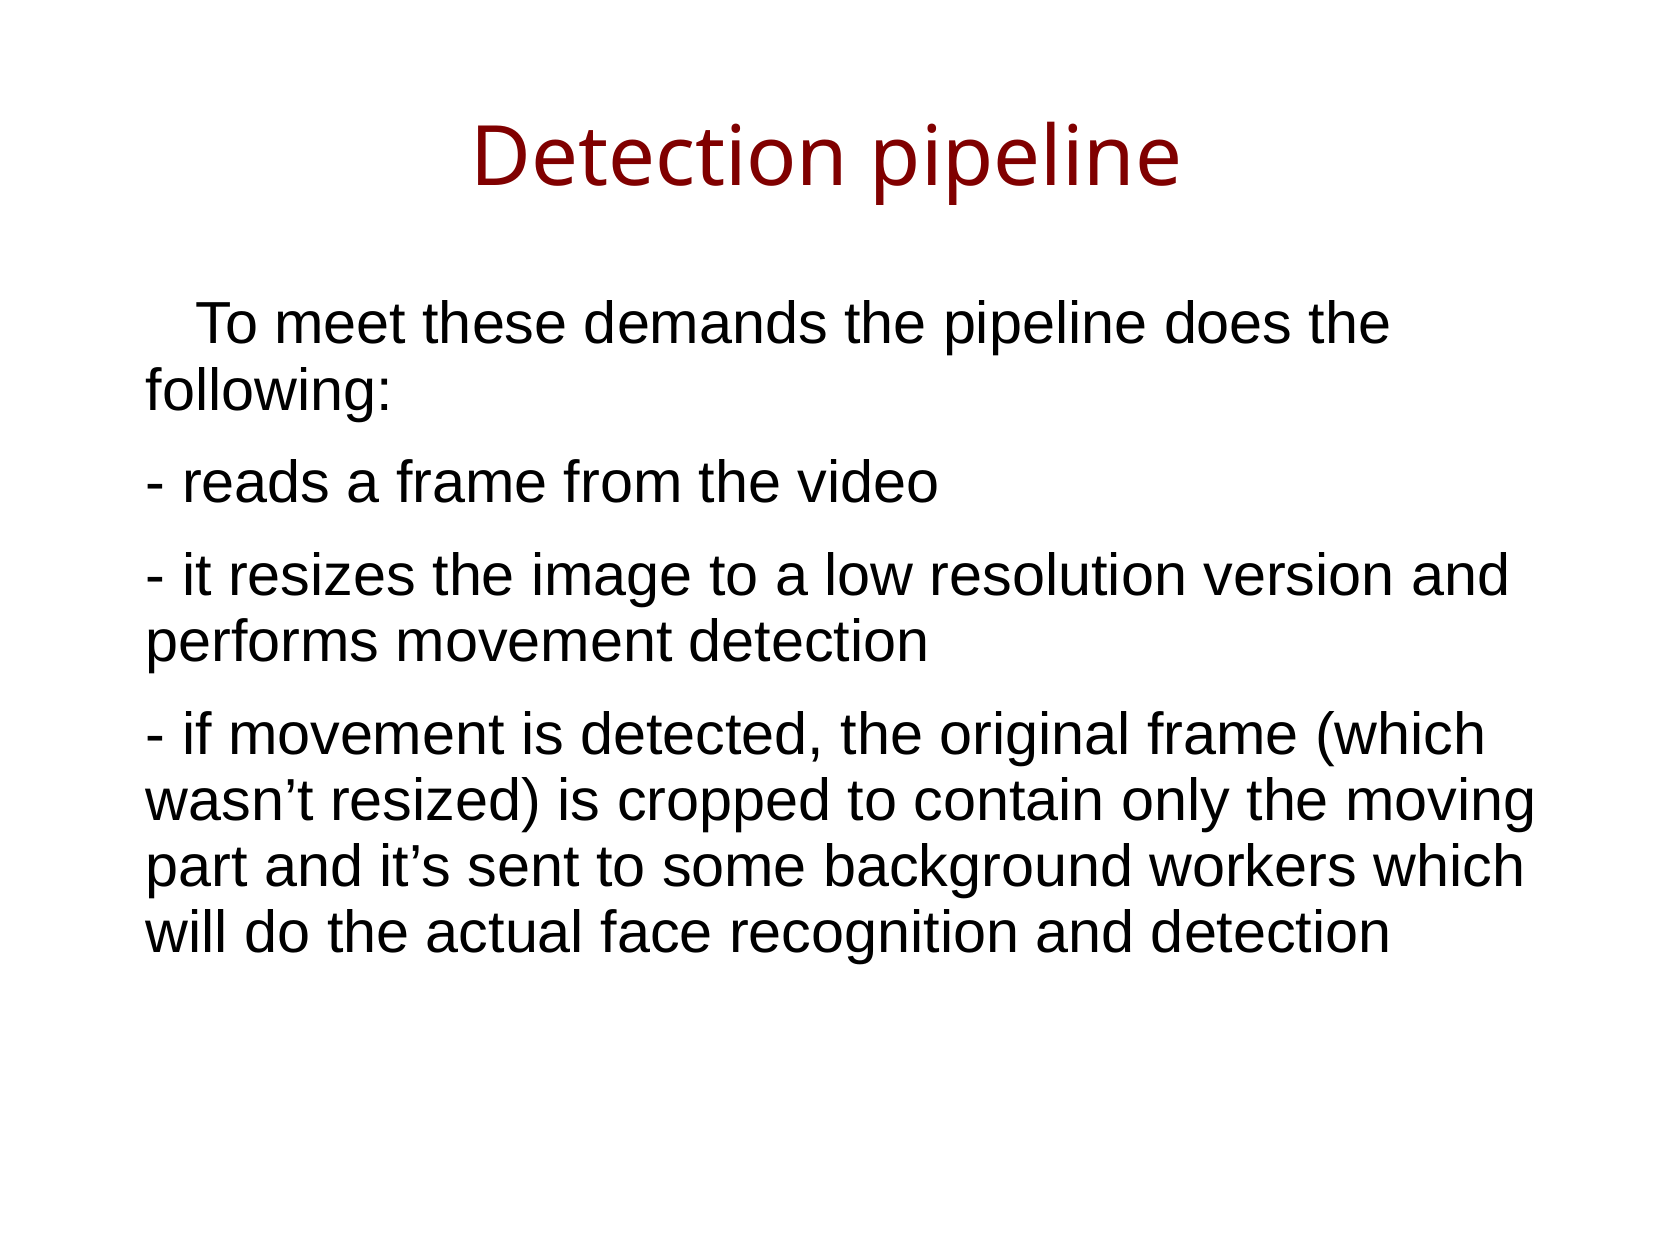

# Detection pipeline
 To meet these demands the pipeline does the following:
- reads a frame from the video
- it resizes the image to a low resolution version and performs movement detection
- if movement is detected, the original frame (which wasn’t resized) is cropped to contain only the moving part and it’s sent to some background workers which will do the actual face recognition and detection